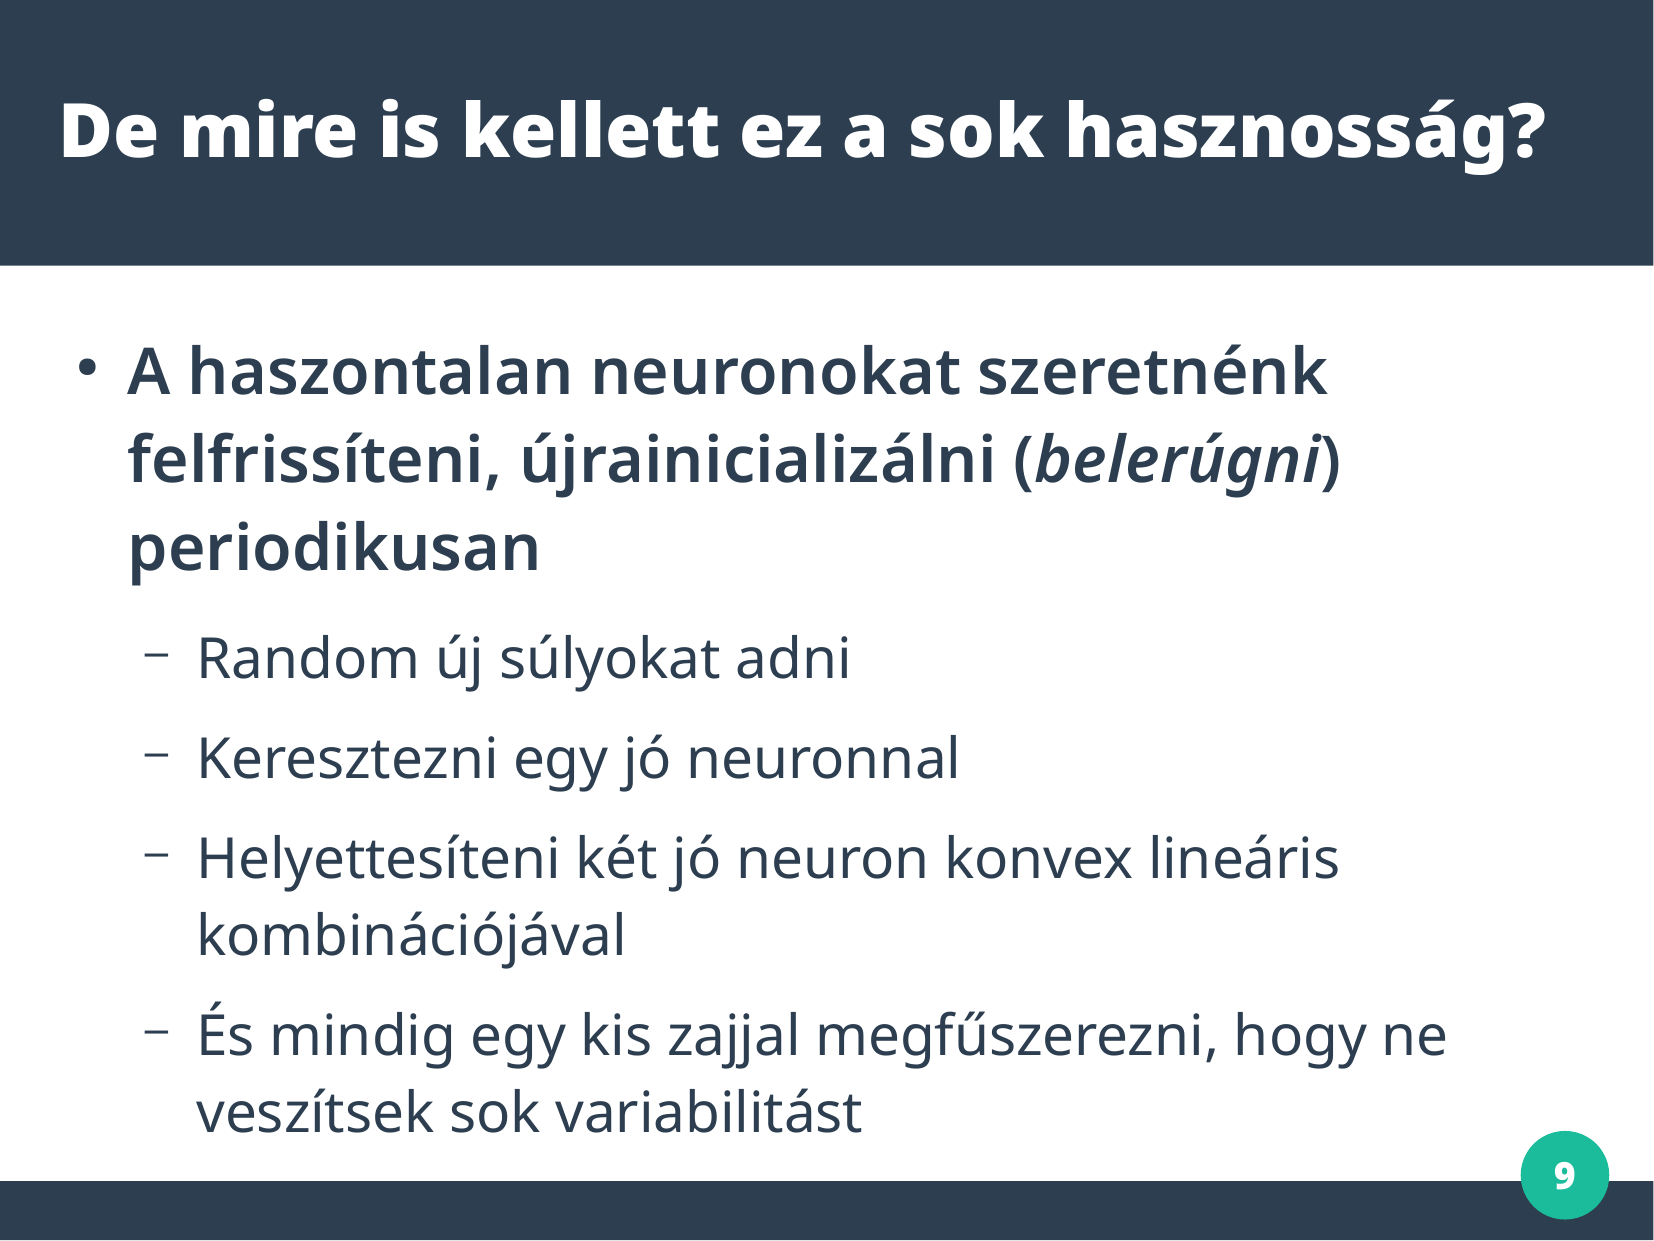

# De mire is kellett ez a sok hasznosság?
A haszontalan neuronokat szeretnénk felfrissíteni, újrainicializálni (belerúgni) periodikusan
Random új súlyokat adni
Keresztezni egy jó neuronnal
Helyettesíteni két jó neuron konvex lineáris kombinációjával
És mindig egy kis zajjal megfűszerezni, hogy ne veszítsek sok variabilitást
9